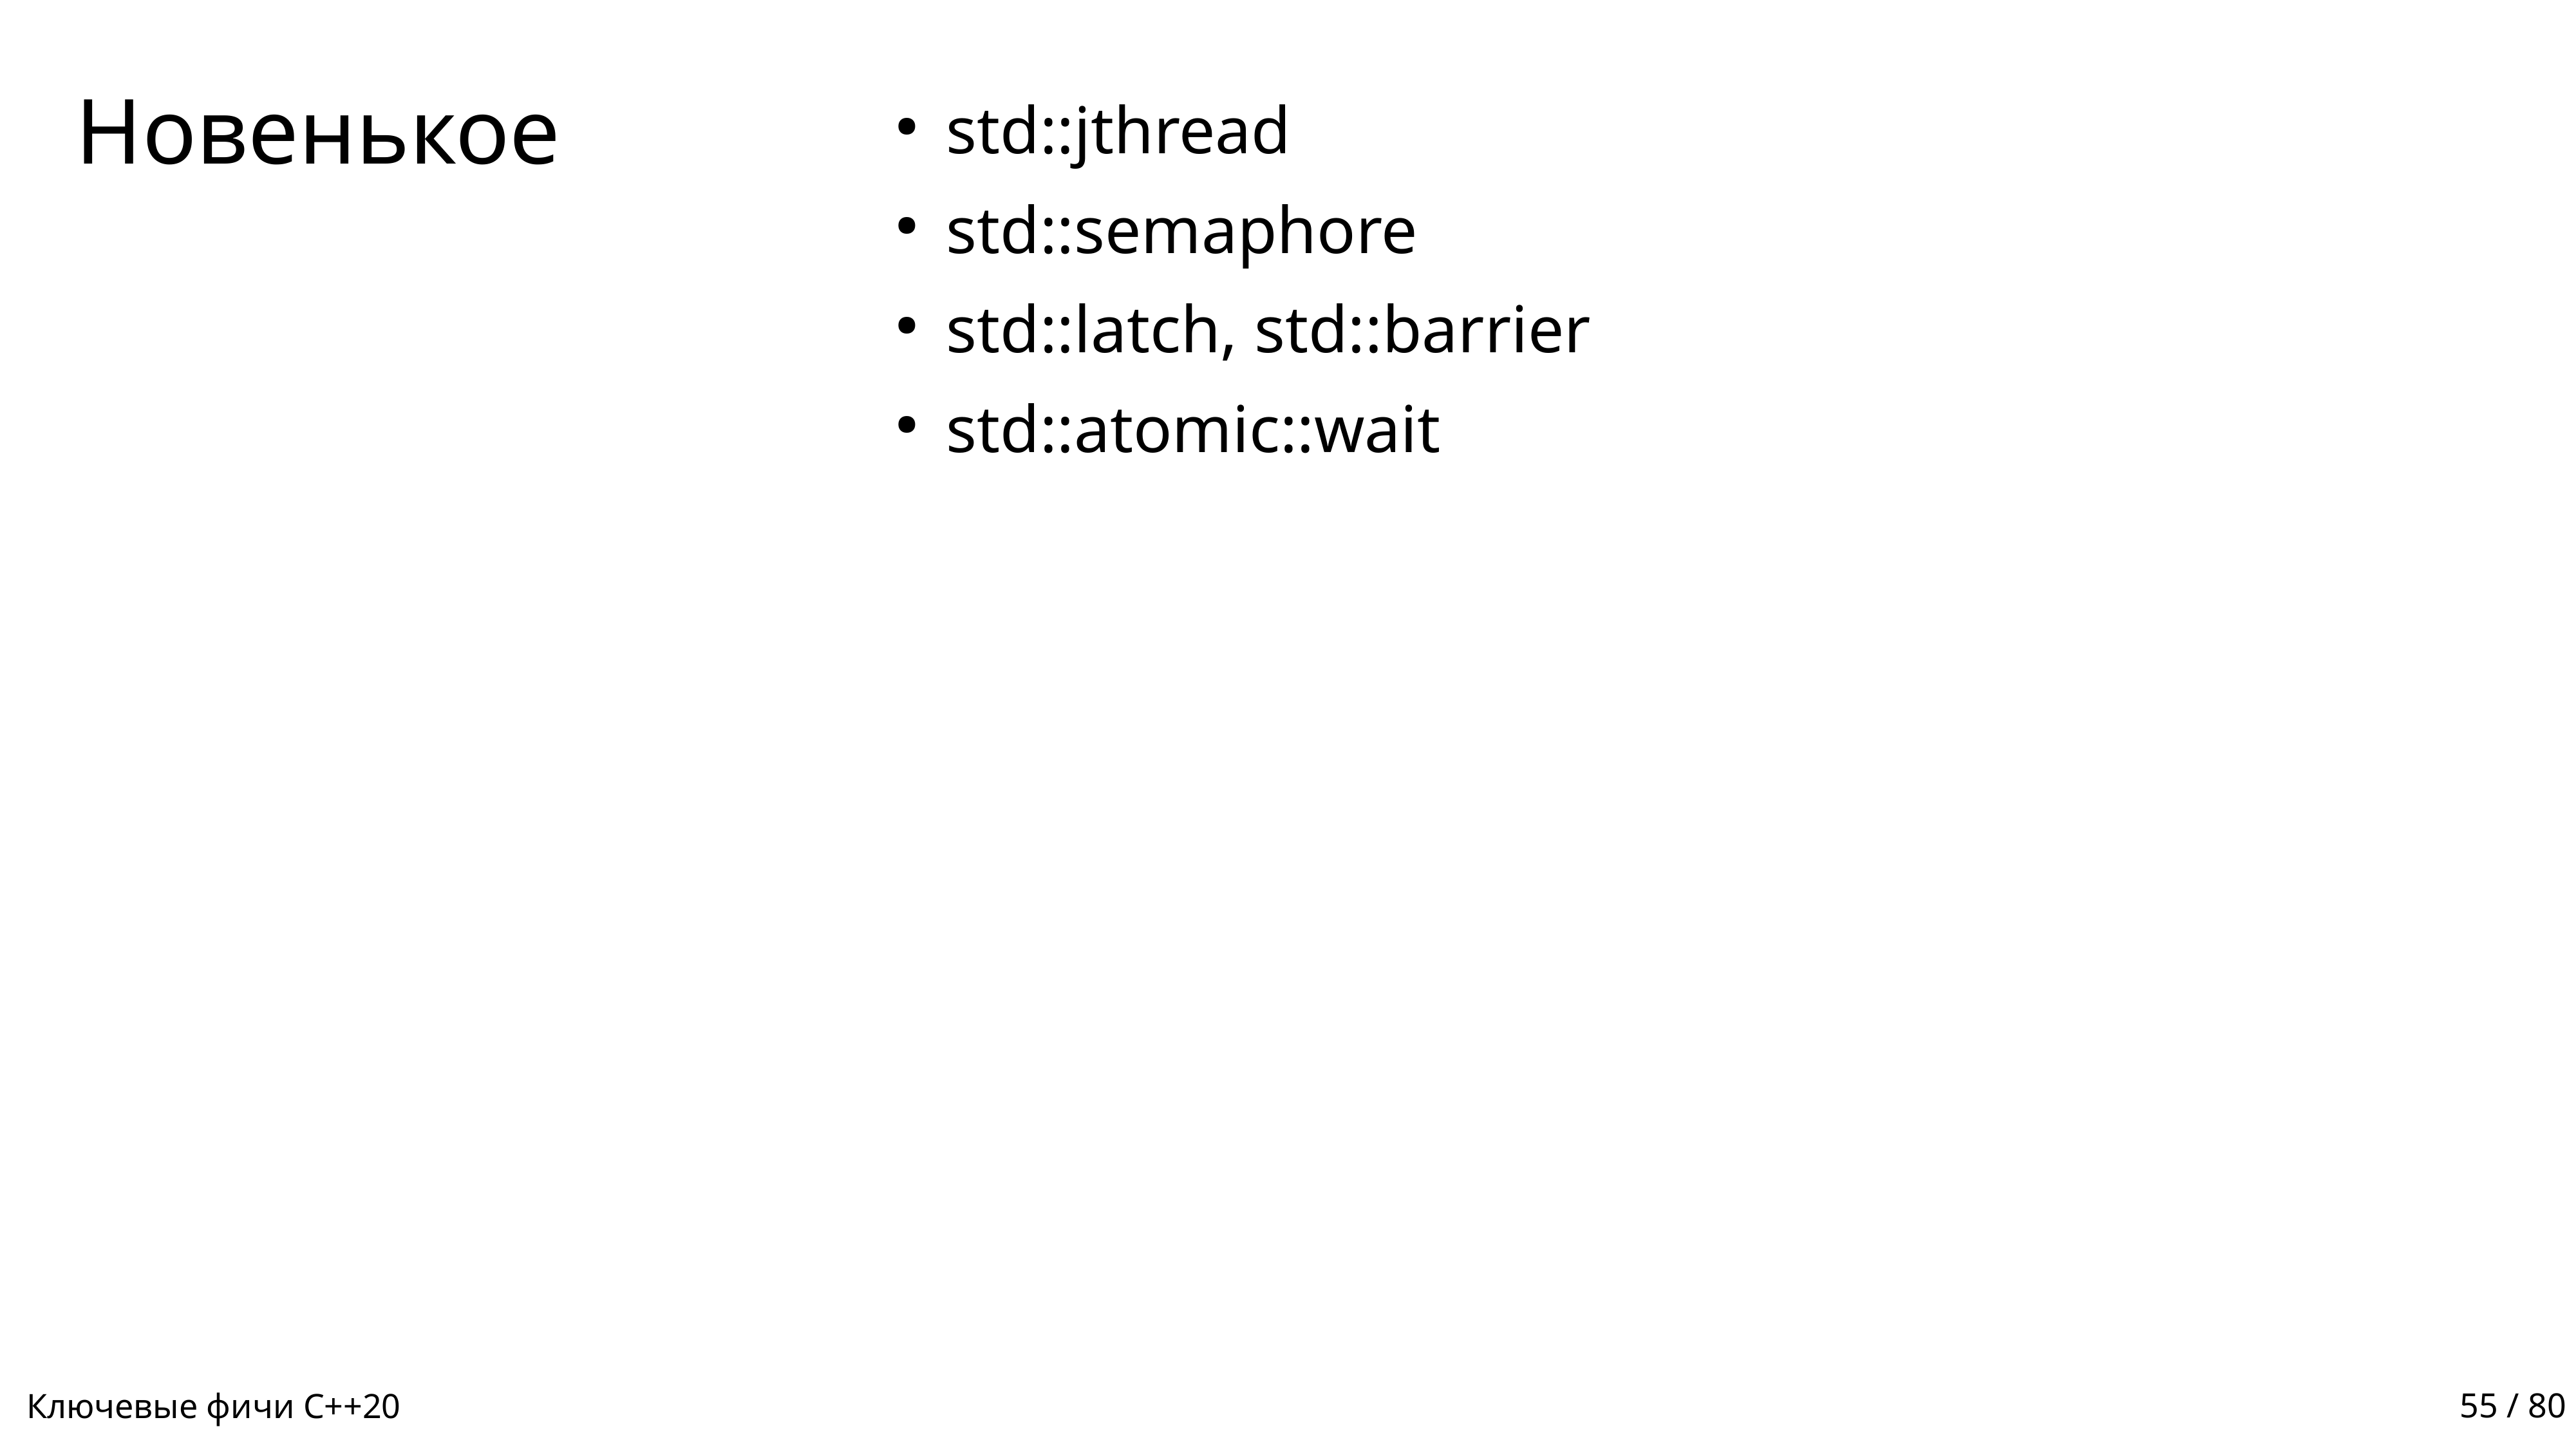

# Новенькое
 std::jthread
 std::semaphore
 std::latch, std::barrier
 std::atomic::wait
Ключевые фичи С++20